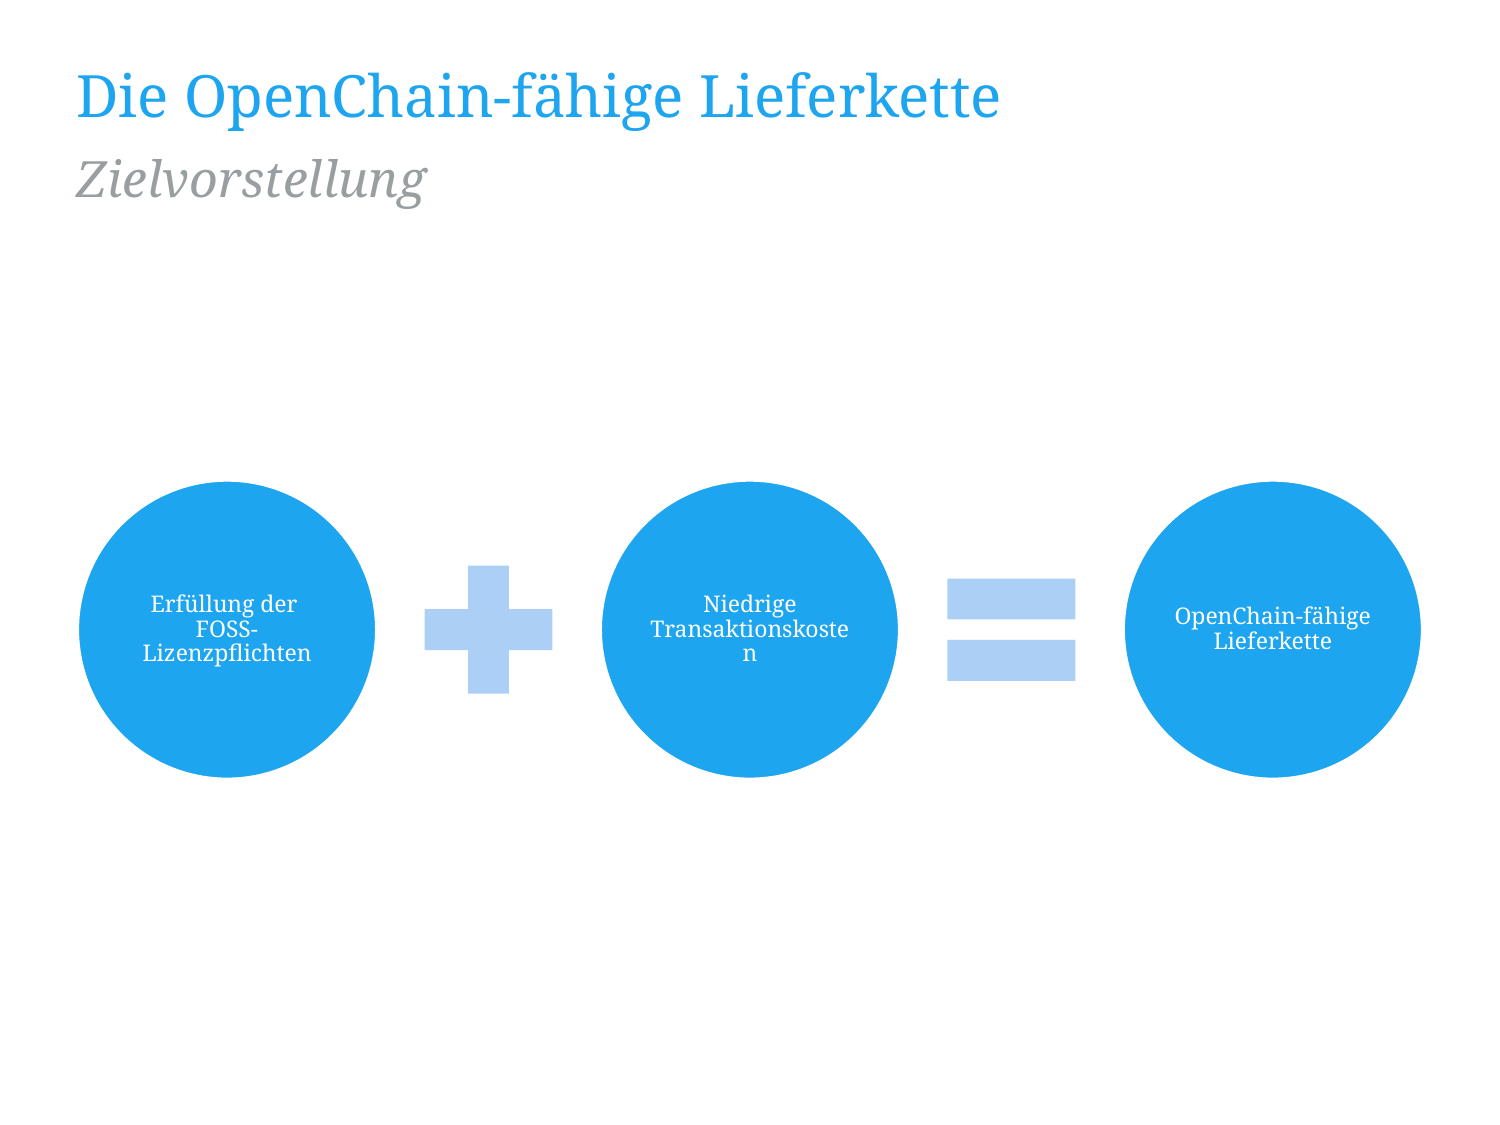

# Die OpenChain-fähige Lieferkette
Zielvorstellung
Erfüllung der FOSS-Lizenzpflichten
Niedrige Transaktionskosten
OpenChain-fähige Lieferkette